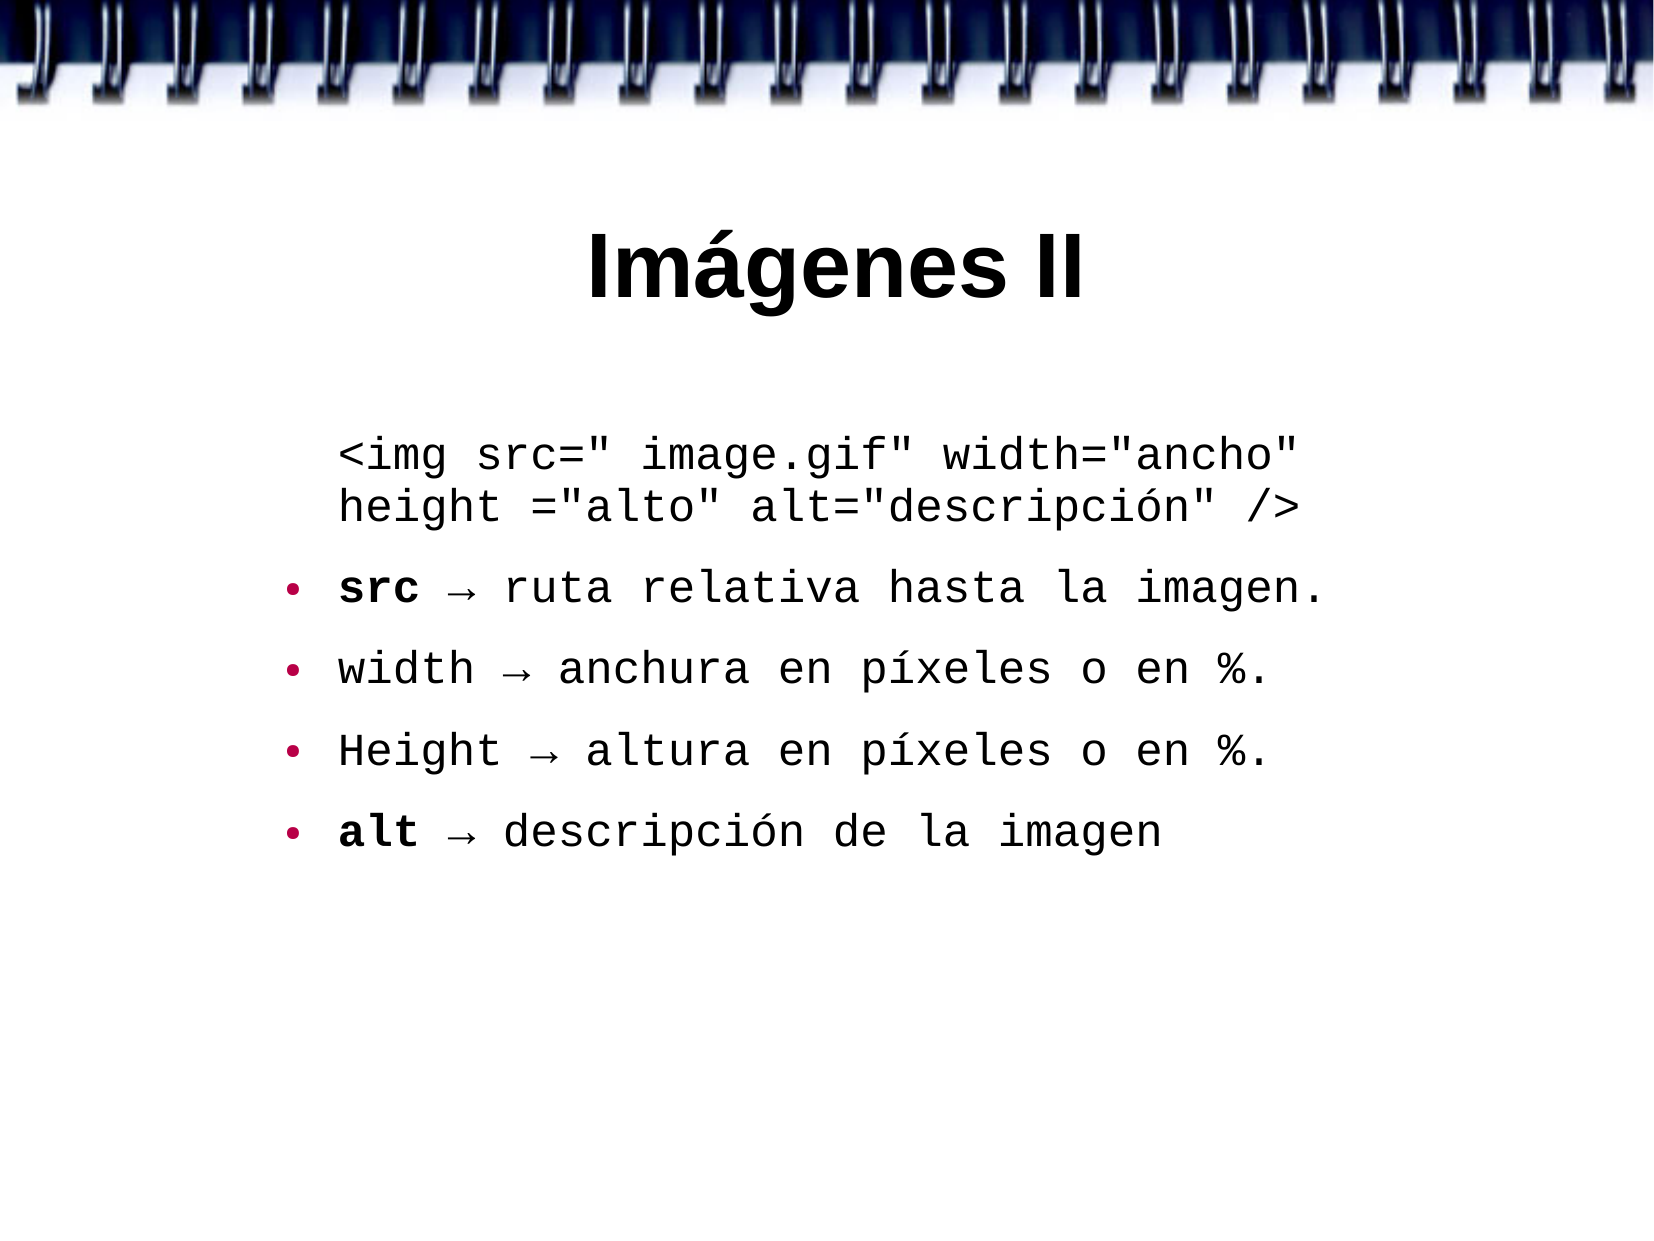

# Imágenes II
<img src=" image.gif" width="ancho" height ="alto" alt="descripción" />
src → ruta relativa hasta la imagen.
width → anchura en píxeles o en %.
Height → altura en píxeles o en %.
alt → descripción de la imagen